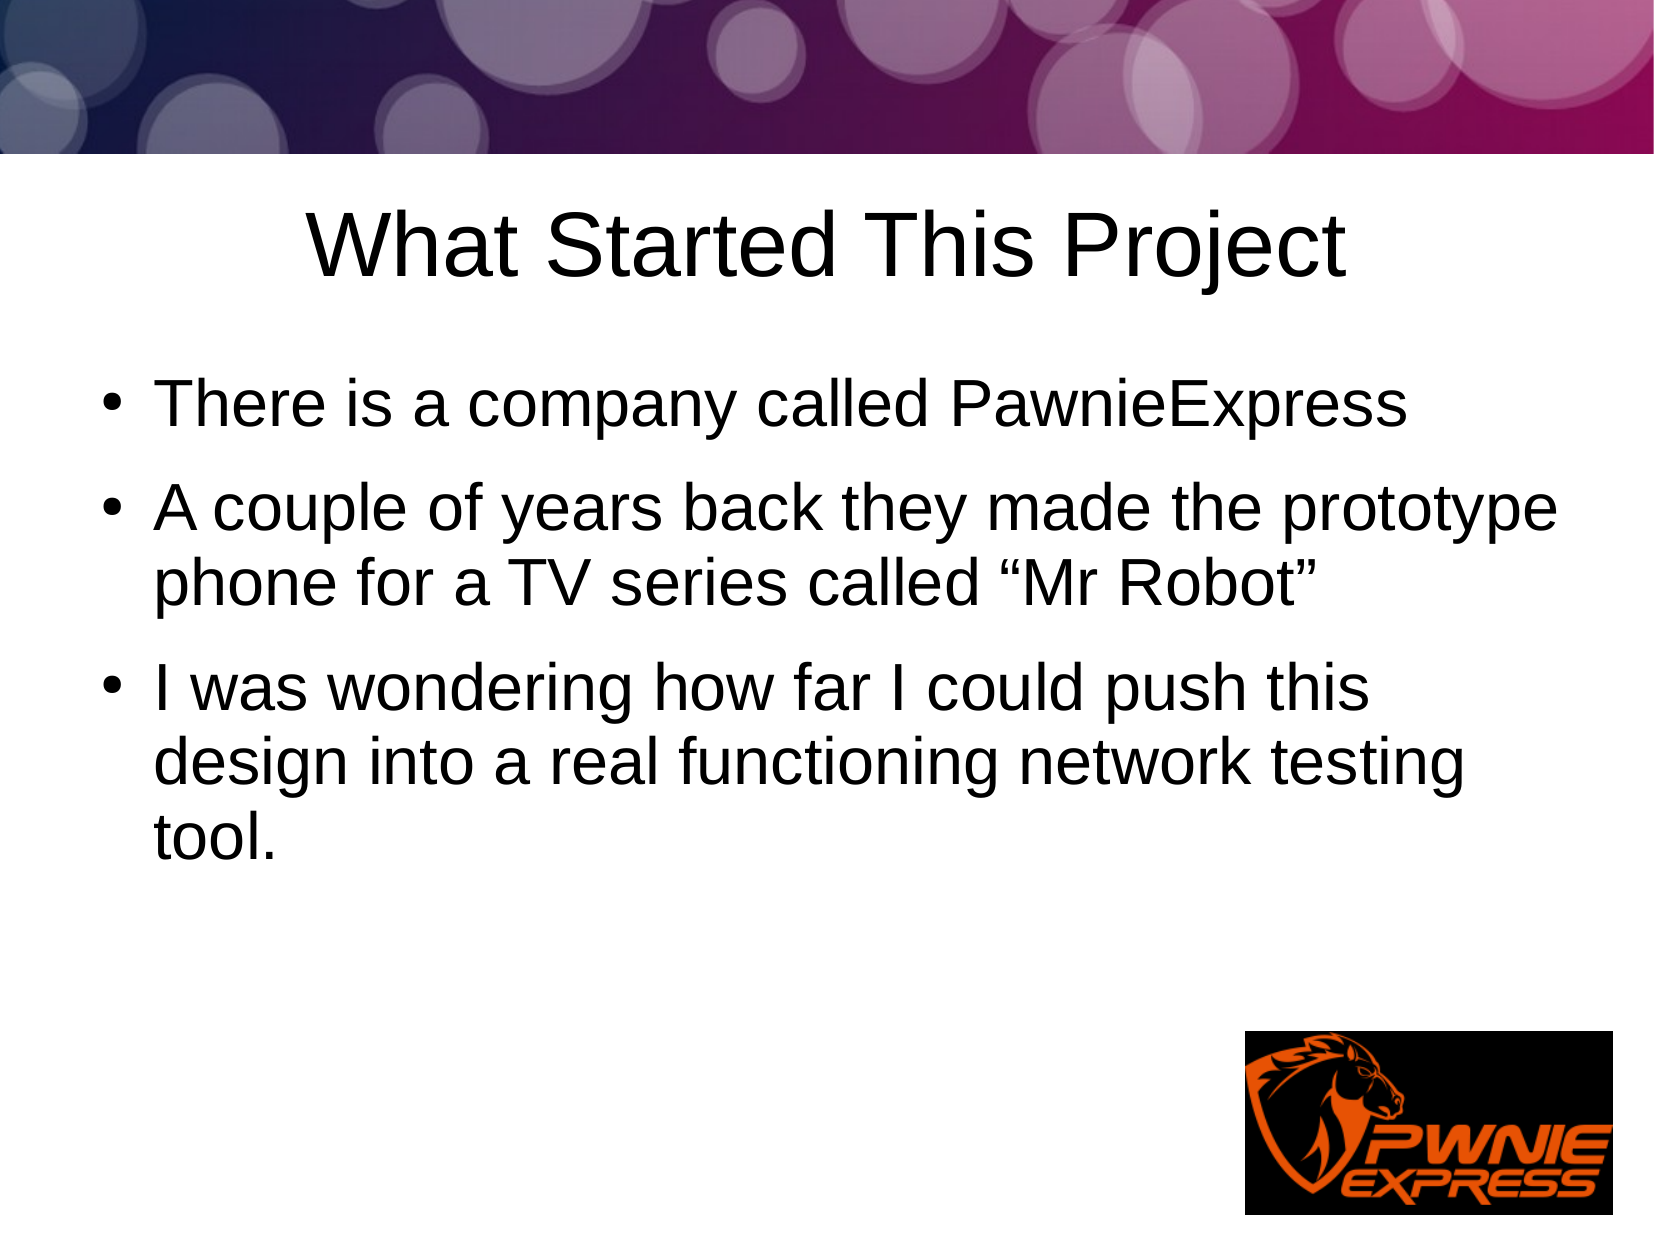

# What Started This Project
There is a company called PawnieExpress
A couple of years back they made the prototype phone for a TV series called “Mr Robot”
I was wondering how far I could push this design into a real functioning network testing tool.